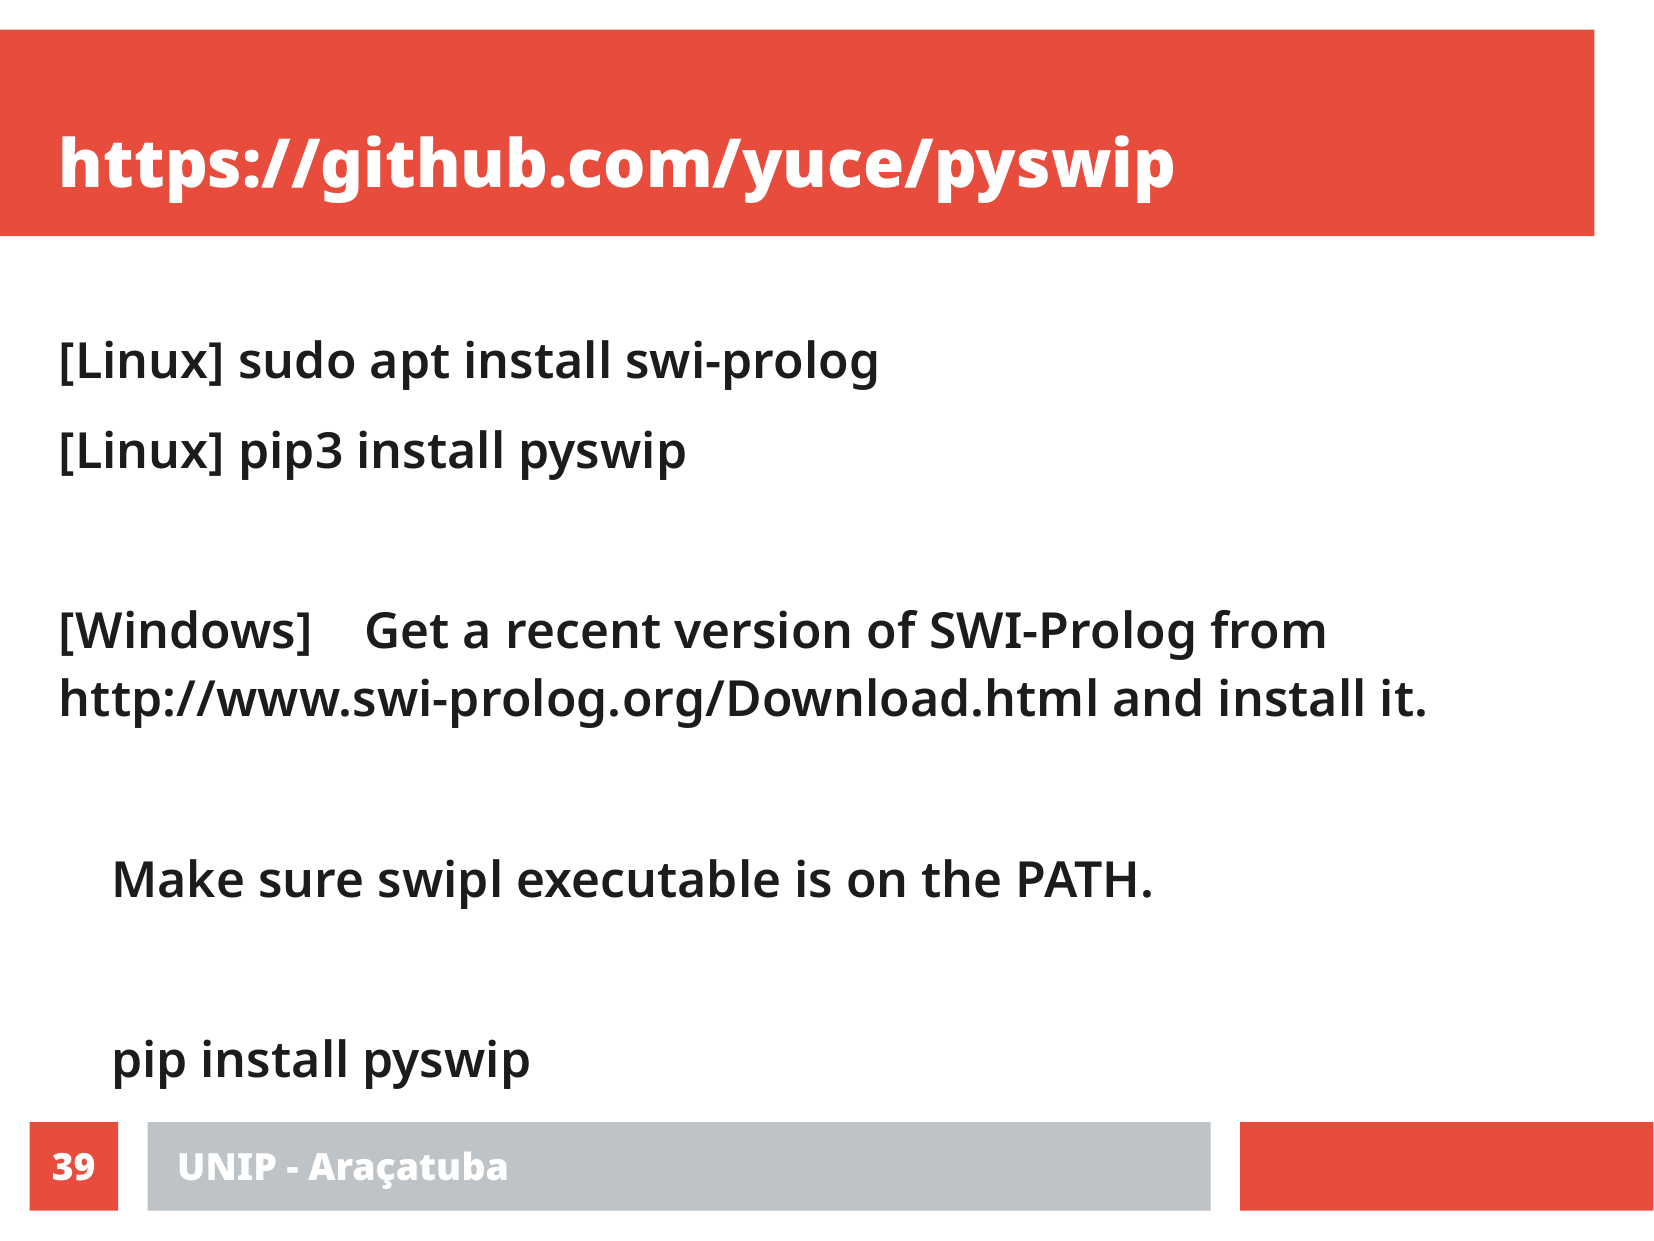

# https://github.com/yuce/pyswip
[Linux] sudo apt install swi-prolog
[Linux] pip3 install pyswip
[Windows] Get a recent version of SWI-Prolog from http://www.swi-prolog.org/Download.html and install it.
 Make sure swipl executable is on the PATH.
 pip install pyswip
39
UNIP - Araçatuba